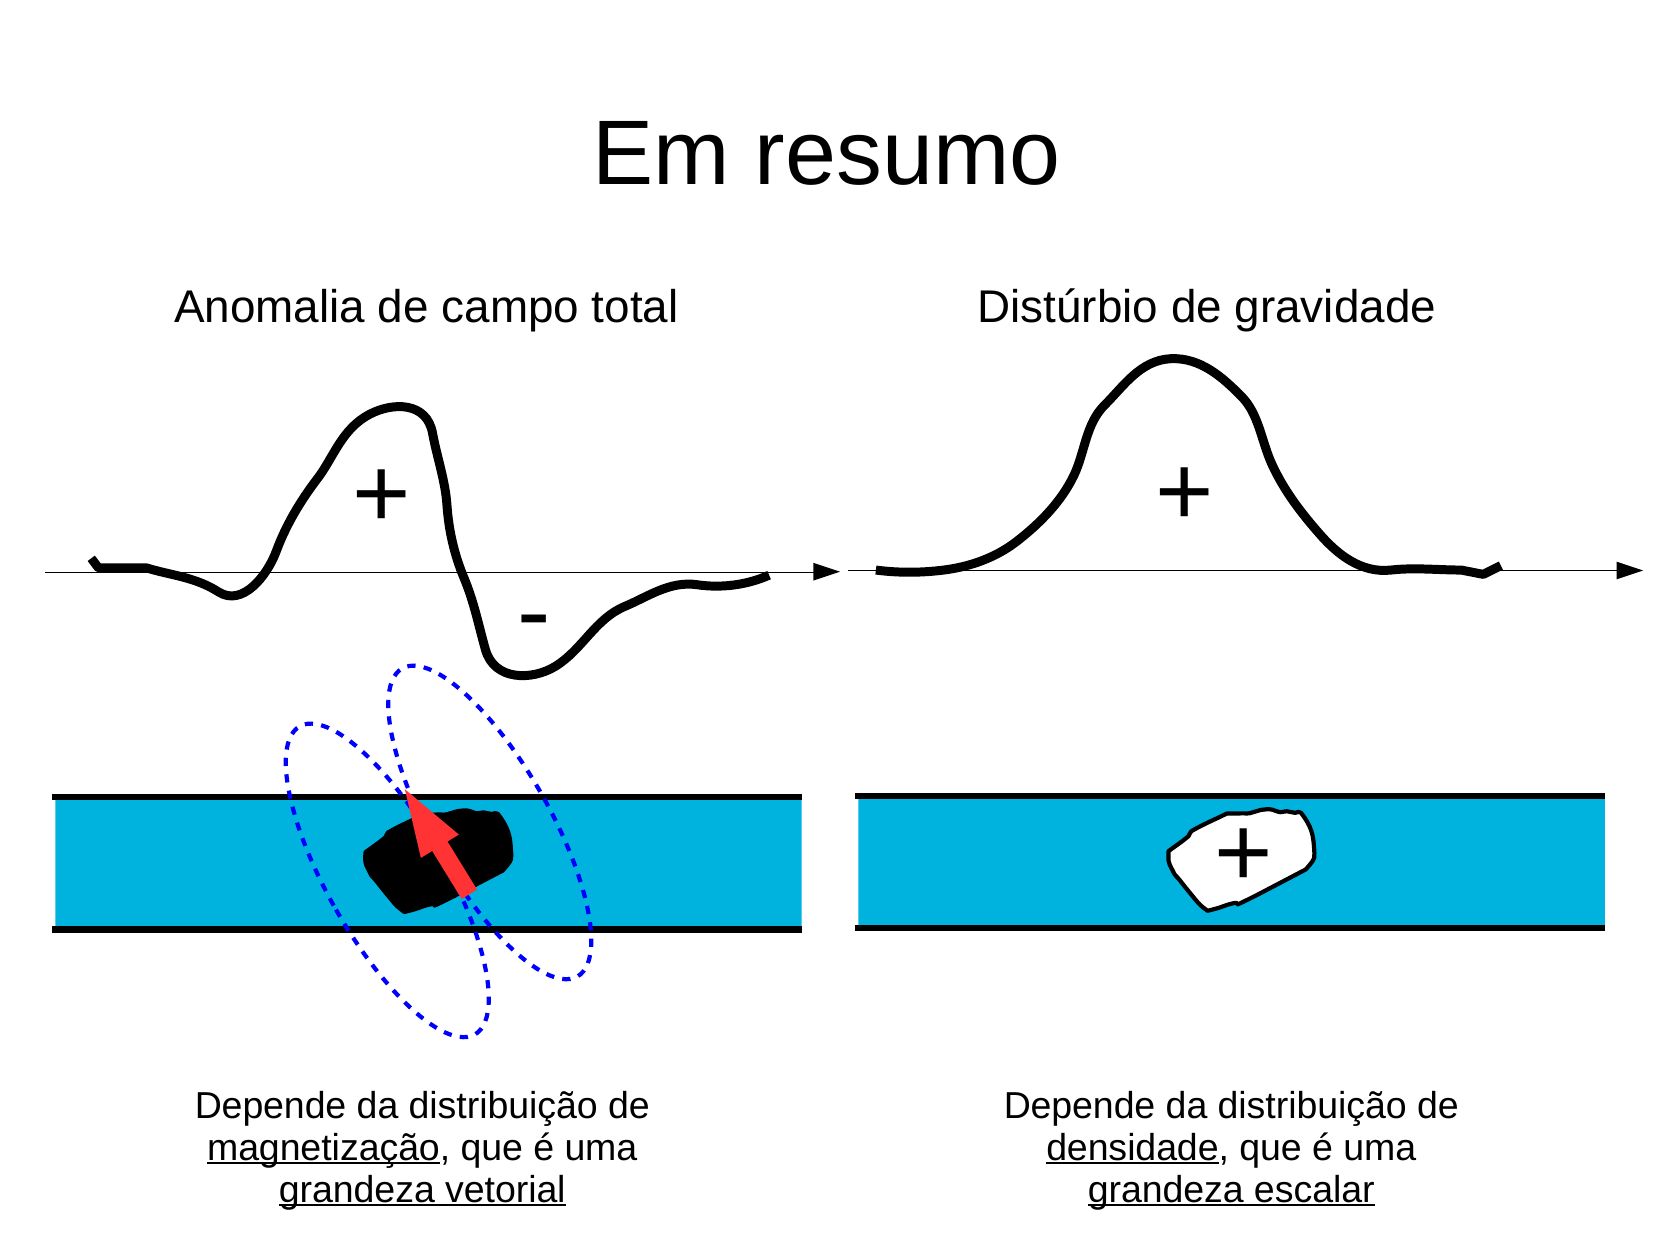

# Em resumo
Anomalia de campo total
Distúrbio de gravidade
+
-
+
+
Depende da distribuição de magnetização, que é uma grandeza vetorial
Depende da distribuição de densidade, que é uma grandeza escalar